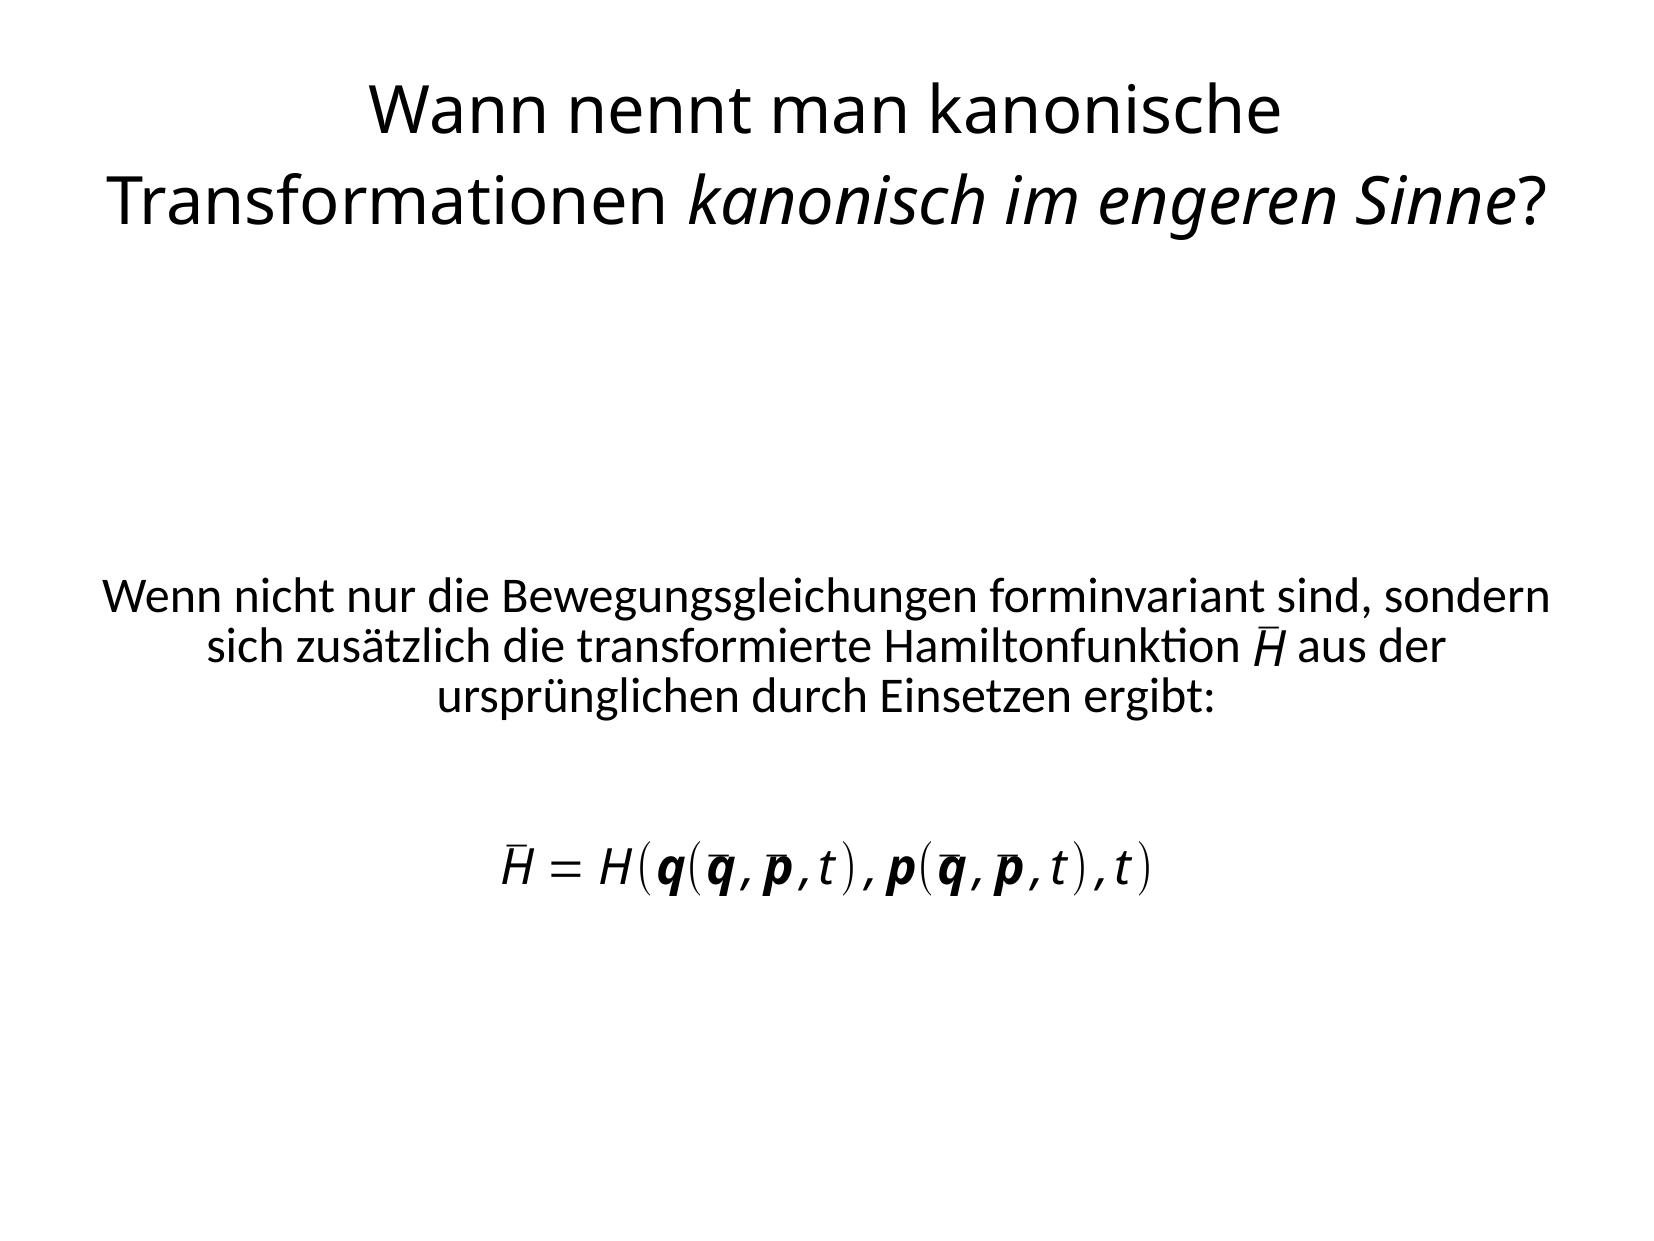

# Wann nennt man kanonische Transformationen kanonisch im engeren Sinne?
Wenn nicht nur die Bewegungsgleichungen forminvariant sind, sondern sich zusätzlich die transformierte Hamiltonfunktion aus der ursprünglichen durch Einsetzen ergibt: